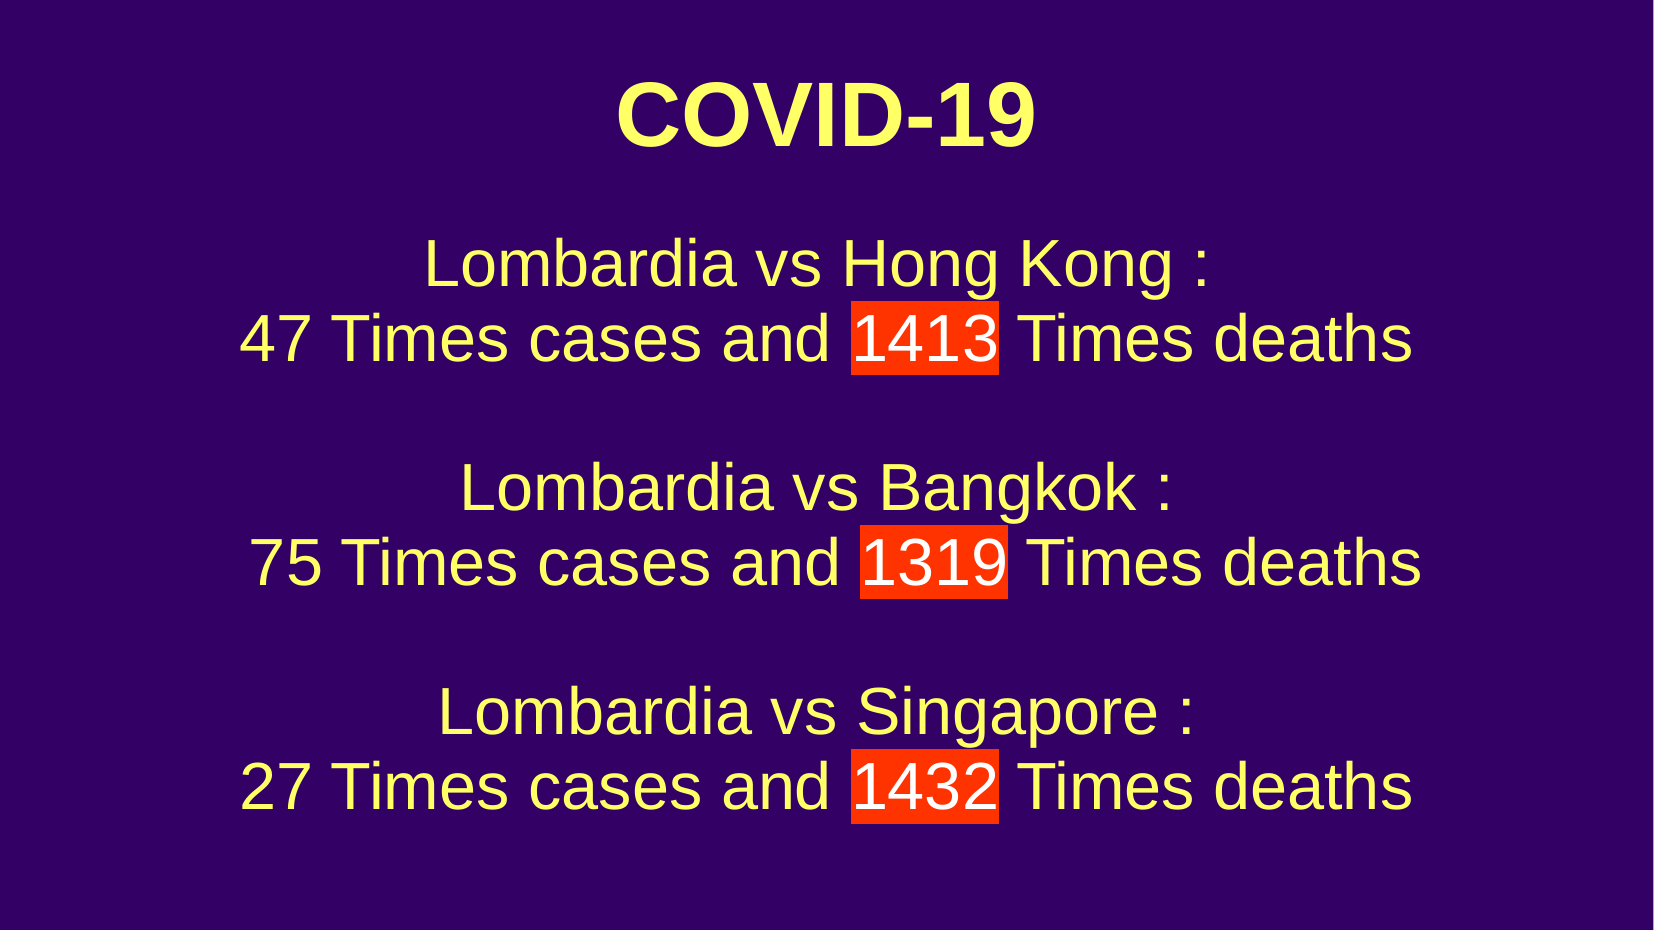

# COVID-19
Lombardia vs Hong Kong :
47 Times cases and 1413 Times deaths
Lombardia vs Bangkok :
 75 Times cases and 1319 Times deaths
Lombardia vs Singapore :
27 Times cases and 1432 Times deaths